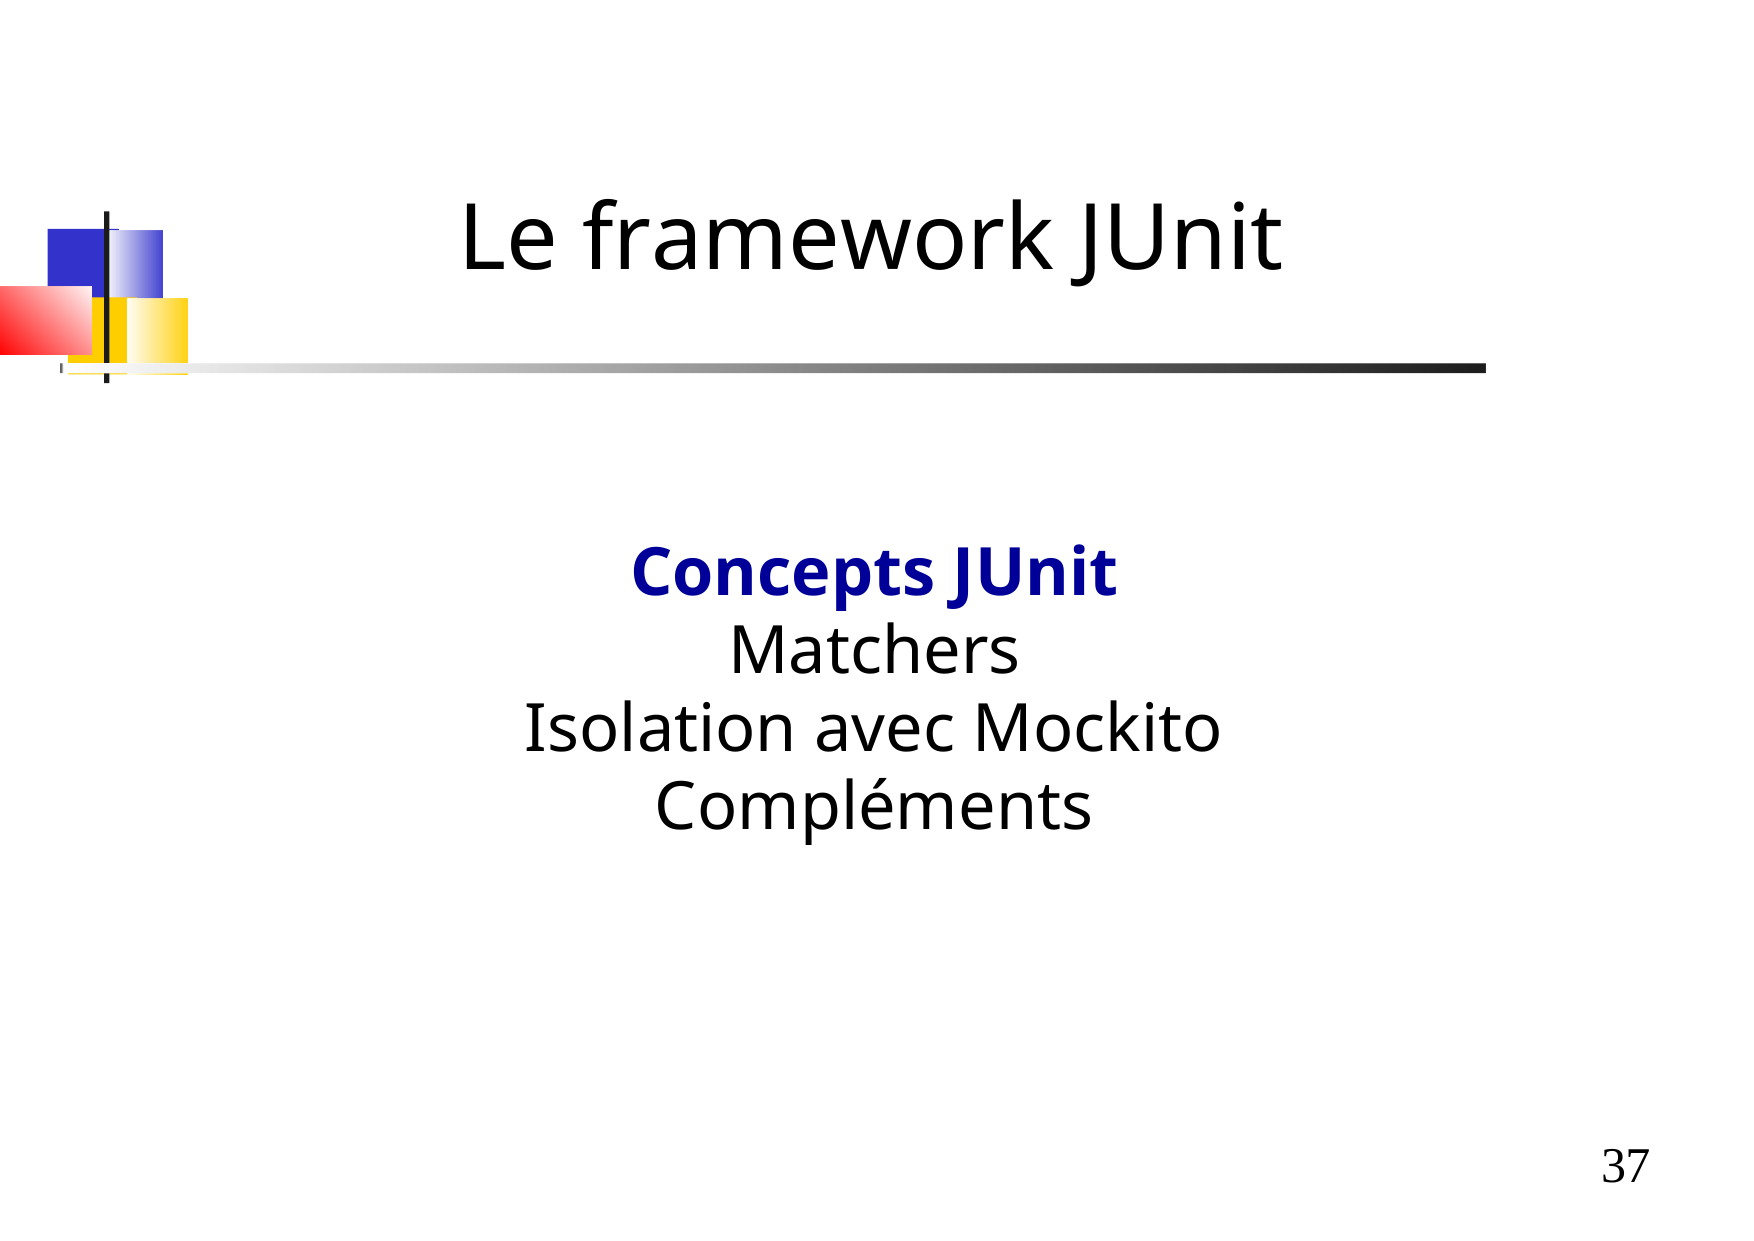

# Le framework JUnit
Concepts JUnit
Matchers
Isolation avec Mockito
Compléments
37